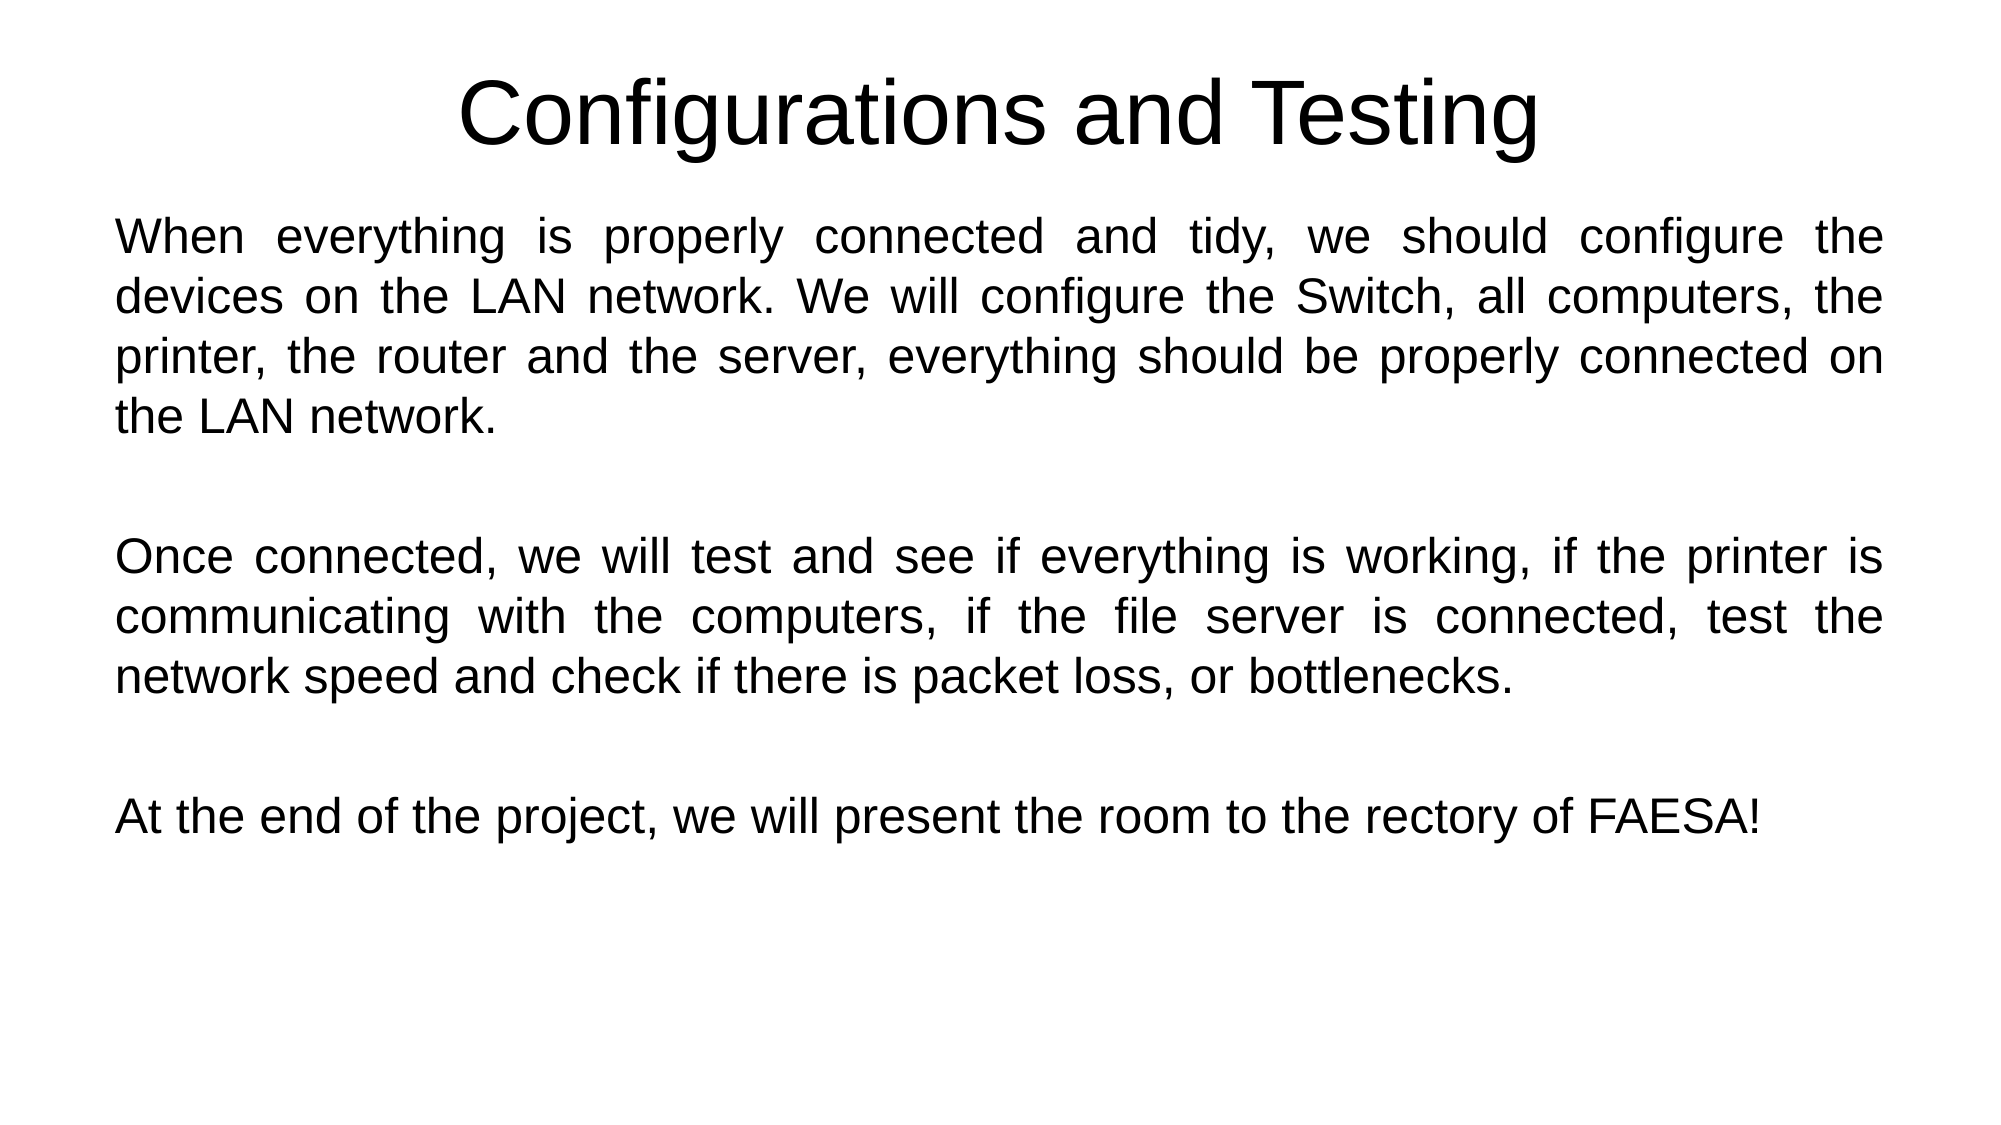

# Configurations and Testing
When everything is properly connected and tidy, we should configure the devices on the LAN network. We will configure the Switch, all computers, the printer, the router and the server, everything should be properly connected on the LAN network.
Once connected, we will test and see if everything is working, if the printer is communicating with the computers, if the file server is connected, test the network speed and check if there is packet loss, or bottlenecks.
At the end of the project, we will present the room to the rectory of FAESA!